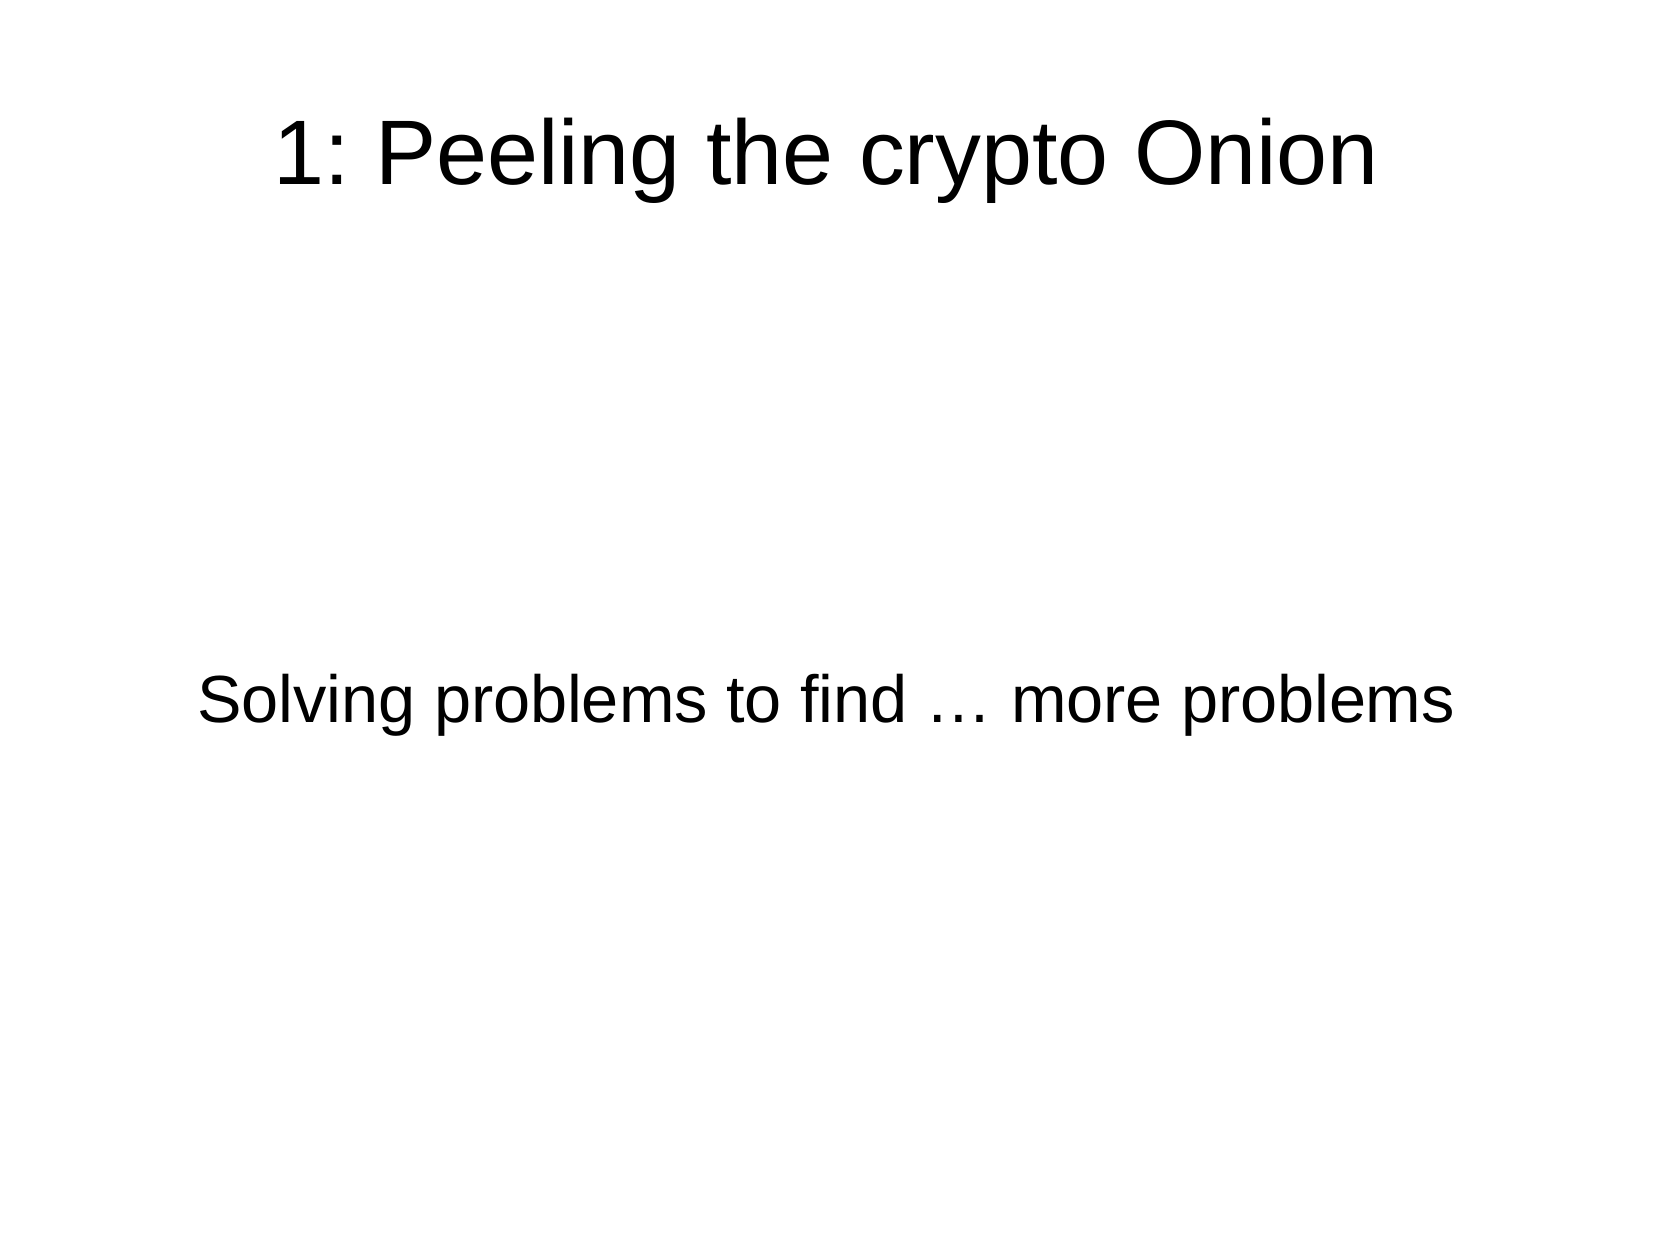

# 1: Peeling the crypto Onion
Solving problems to find … more problems